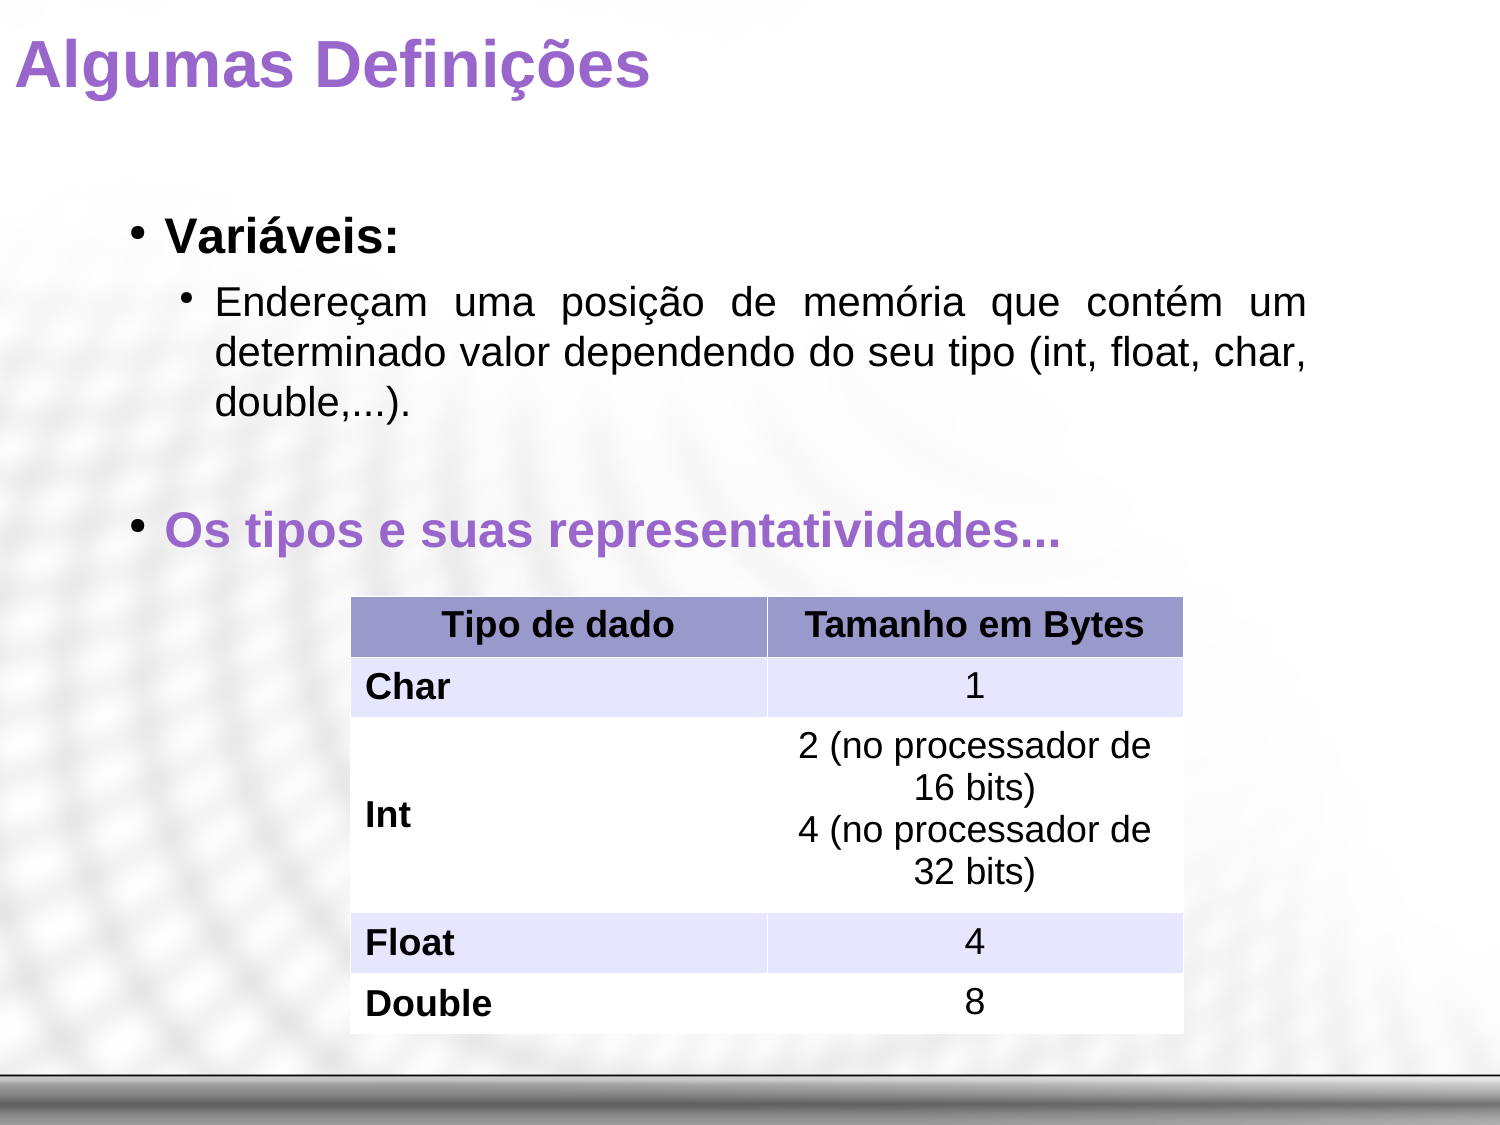

Algumas Definições
# Variáveis:
Endereçam uma posição de memória que contém um determinado valor dependendo do seu tipo (int, float, char, double,...).
Os tipos e suas representatividades...
| Tipo de dado | Tamanho em Bytes |
| --- | --- |
| Char | 1 |
| Int | 2 (no processador de 16 bits) 4 (no processador de 32 bits) |
| Float | 4 |
| Double | 8 |